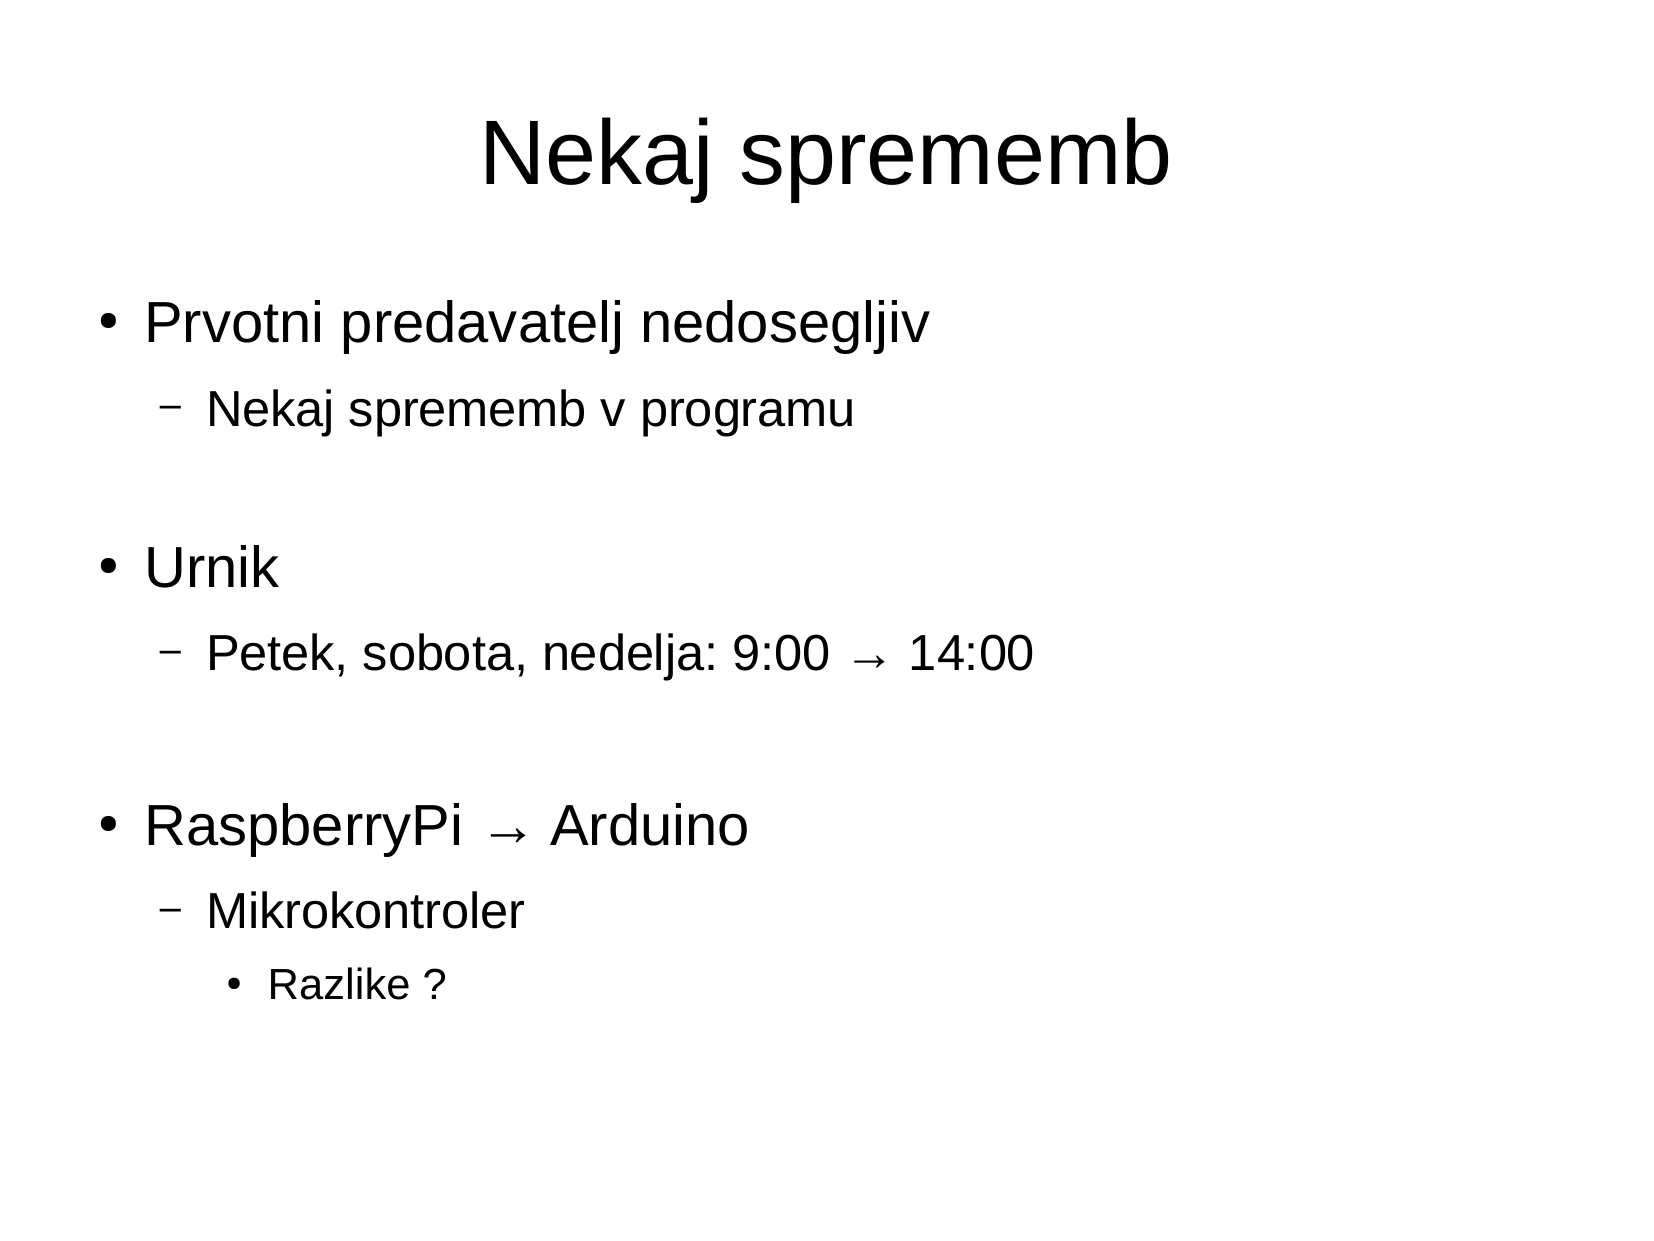

# Nekaj sprememb
Prvotni predavatelj nedosegljiv
Nekaj sprememb v programu
Urnik
Petek, sobota, nedelja: 9:00 → 14:00
RaspberryPi → Arduino
Mikrokontroler
Razlike ?